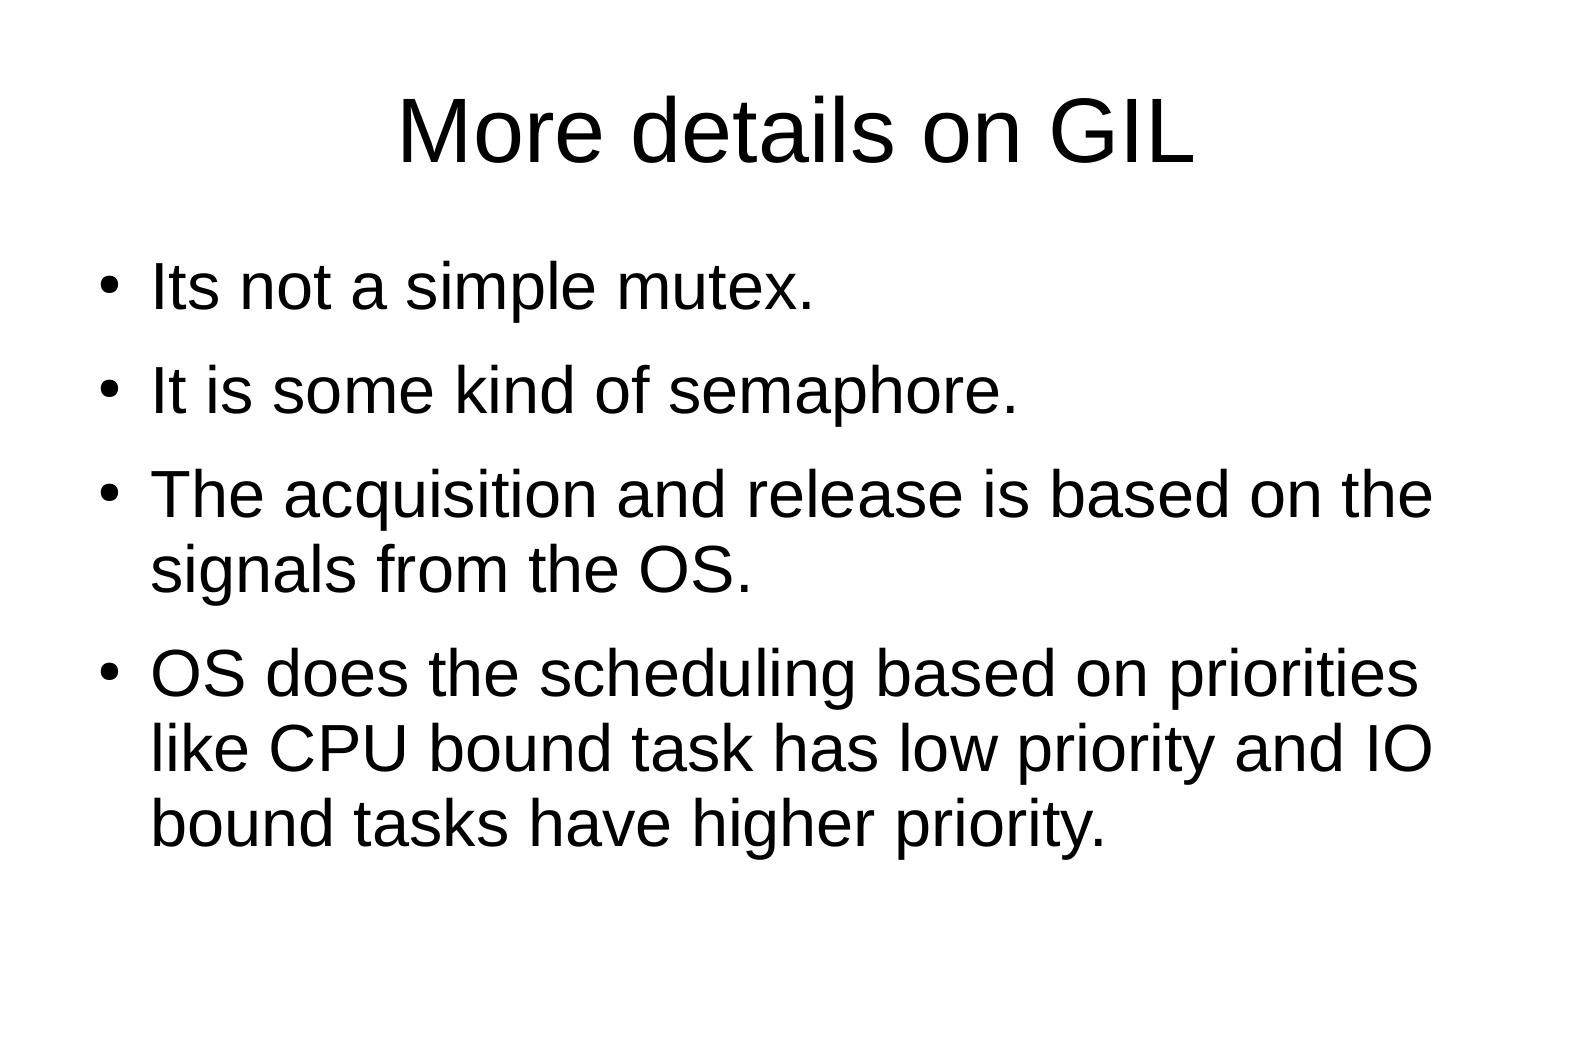

# More details on GIL
Its not a simple mutex.
It is some kind of semaphore.
The acquisition and release is based on the signals from the OS.
OS does the scheduling based on priorities like CPU bound task has low priority and IO bound tasks have higher priority.